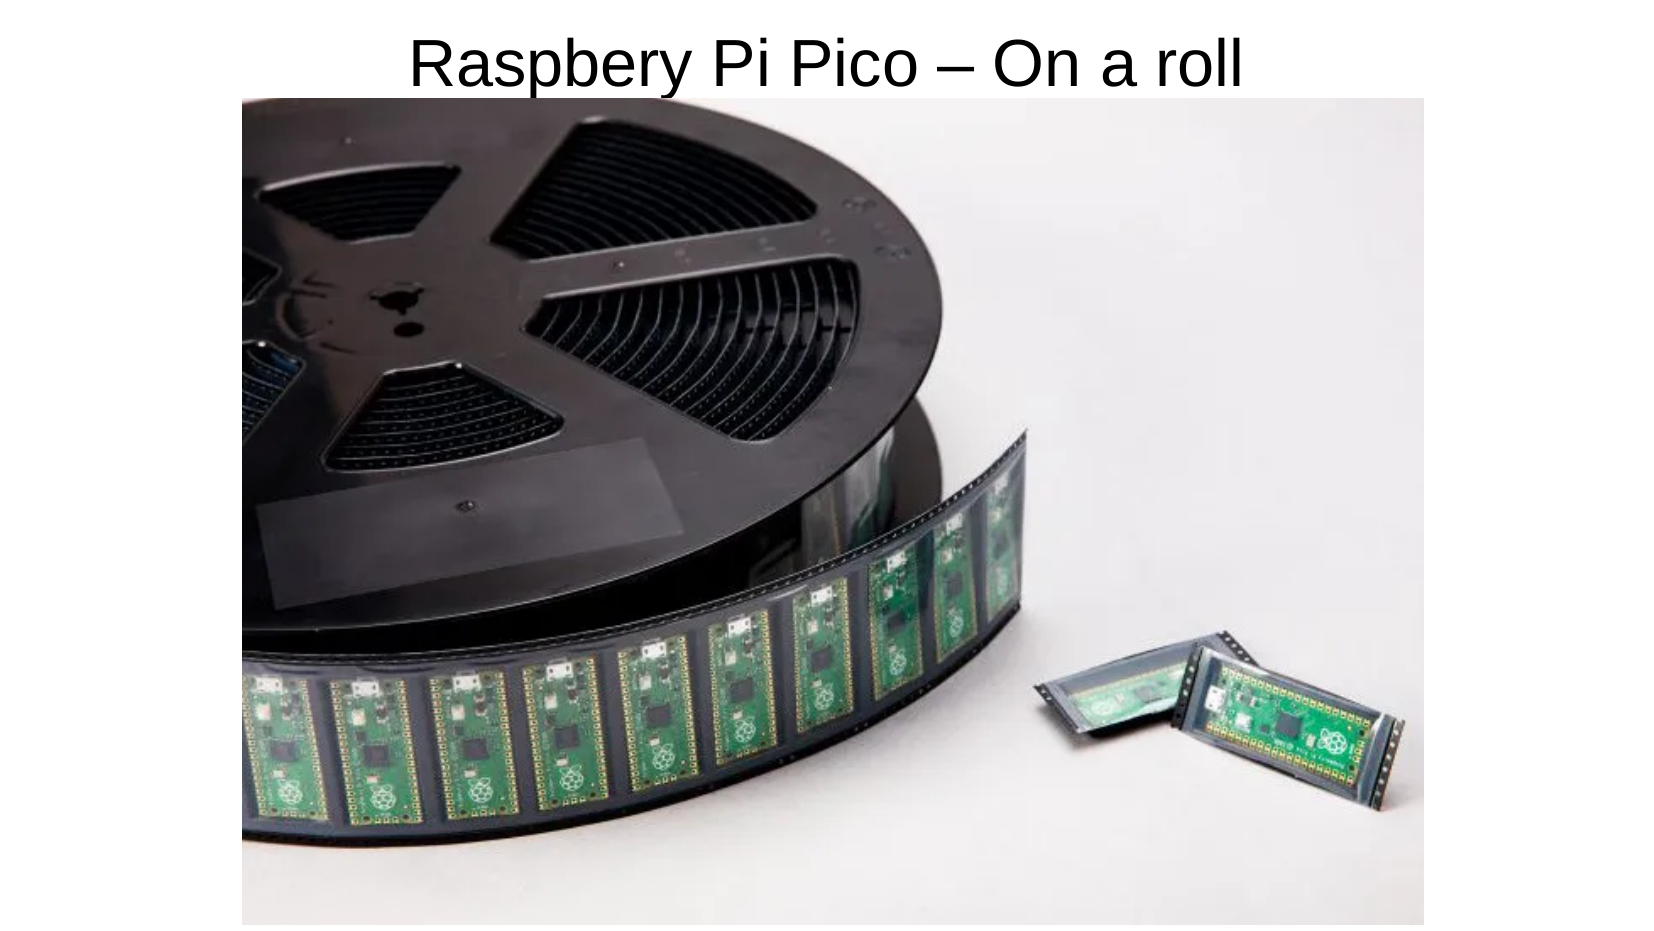

# Raspbery Pi Pico – On a roll